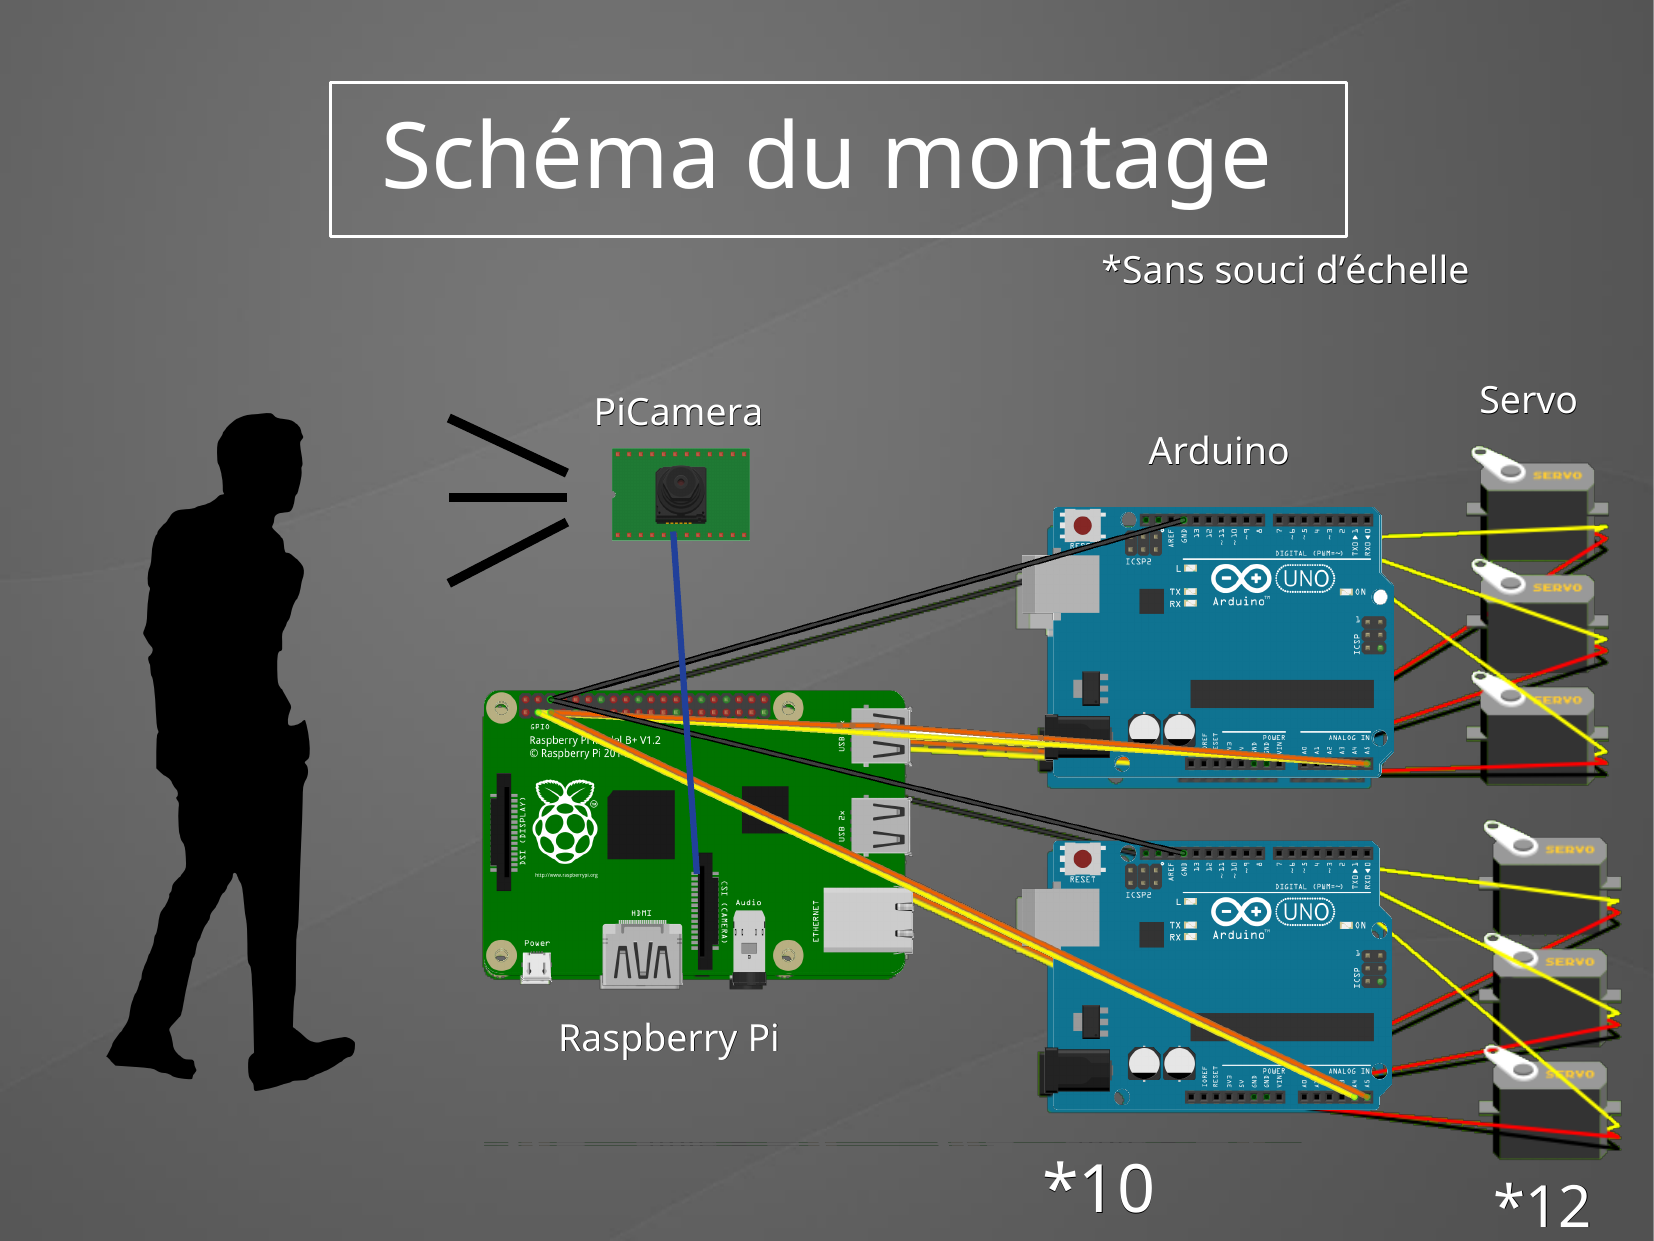

# Schéma du montage
*Sans souci d’échelle
Servo
PiCamera
Arduino
Raspberry Pi
*10
*12